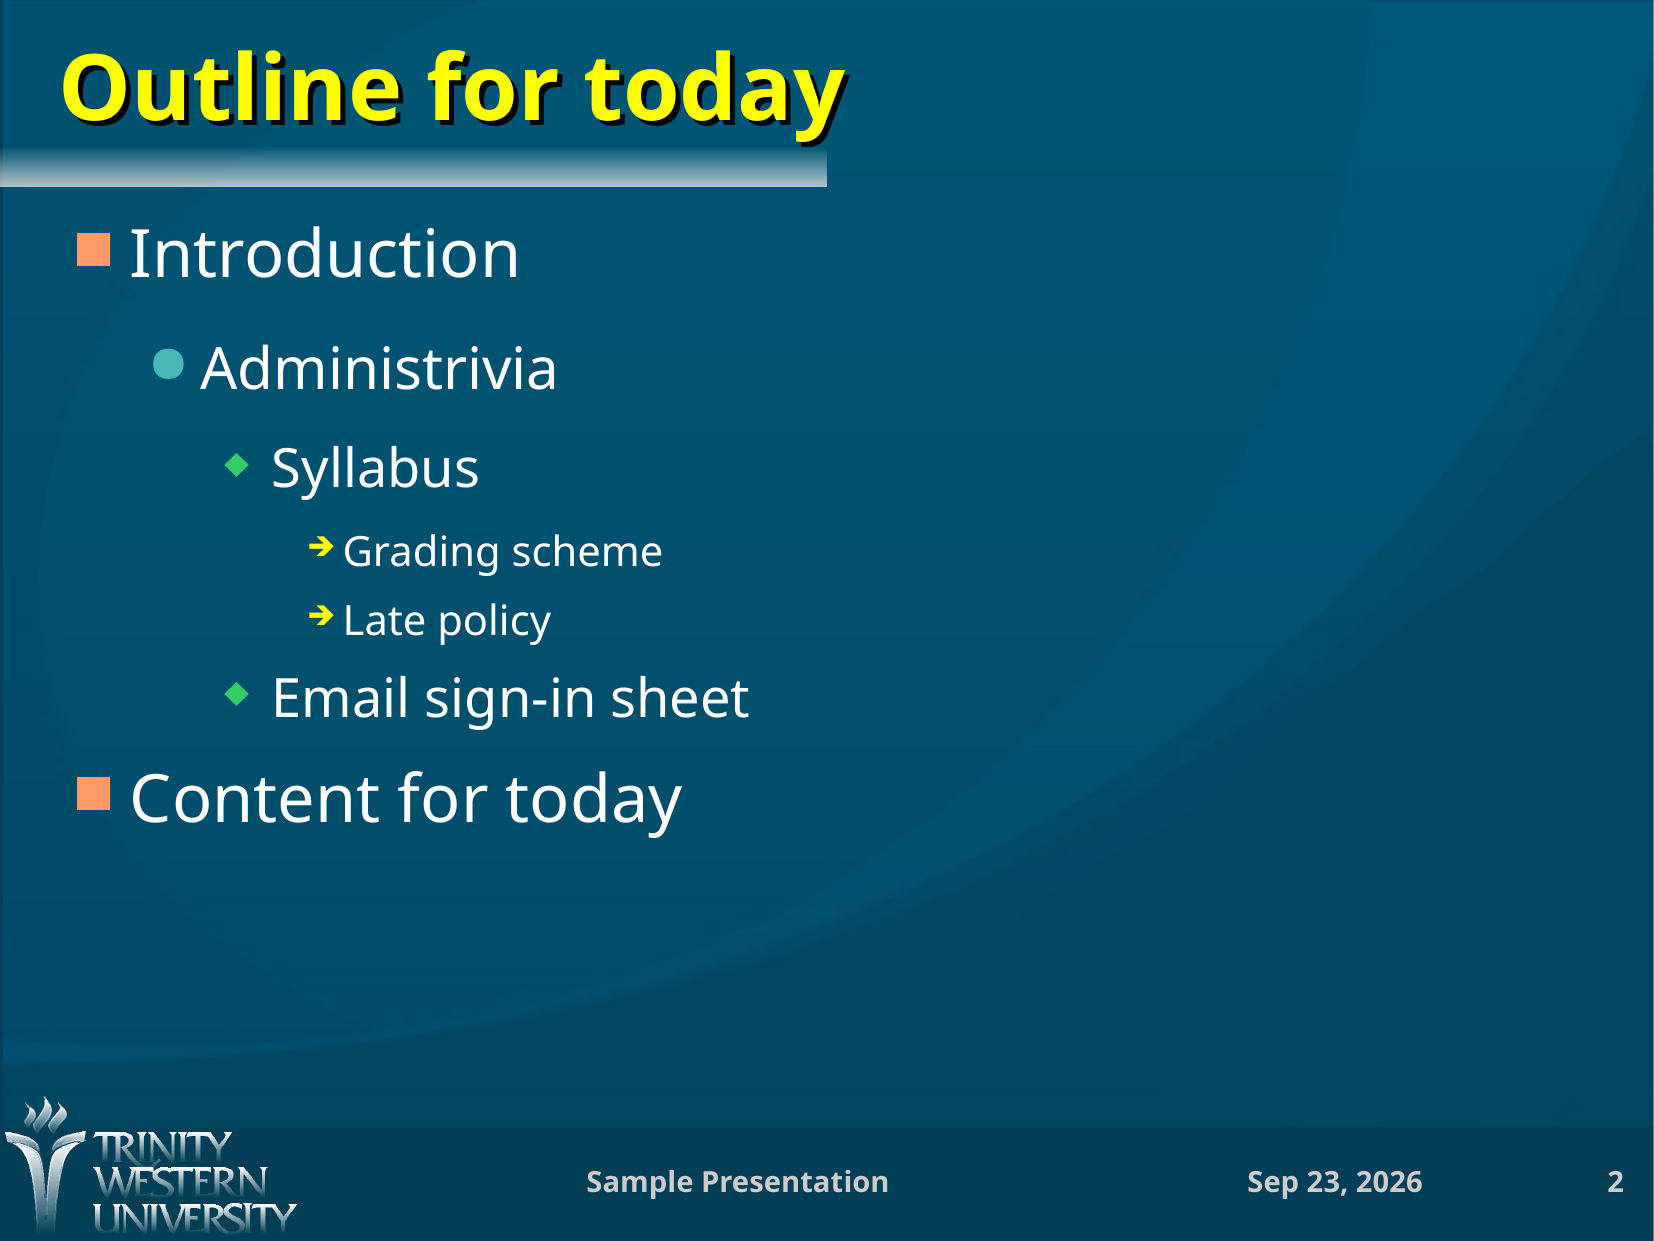

# Outline for today
Introduction
Administrivia
Syllabus
Grading scheme
Late policy
Email sign-in sheet
Content for today
Sample Presentation
2